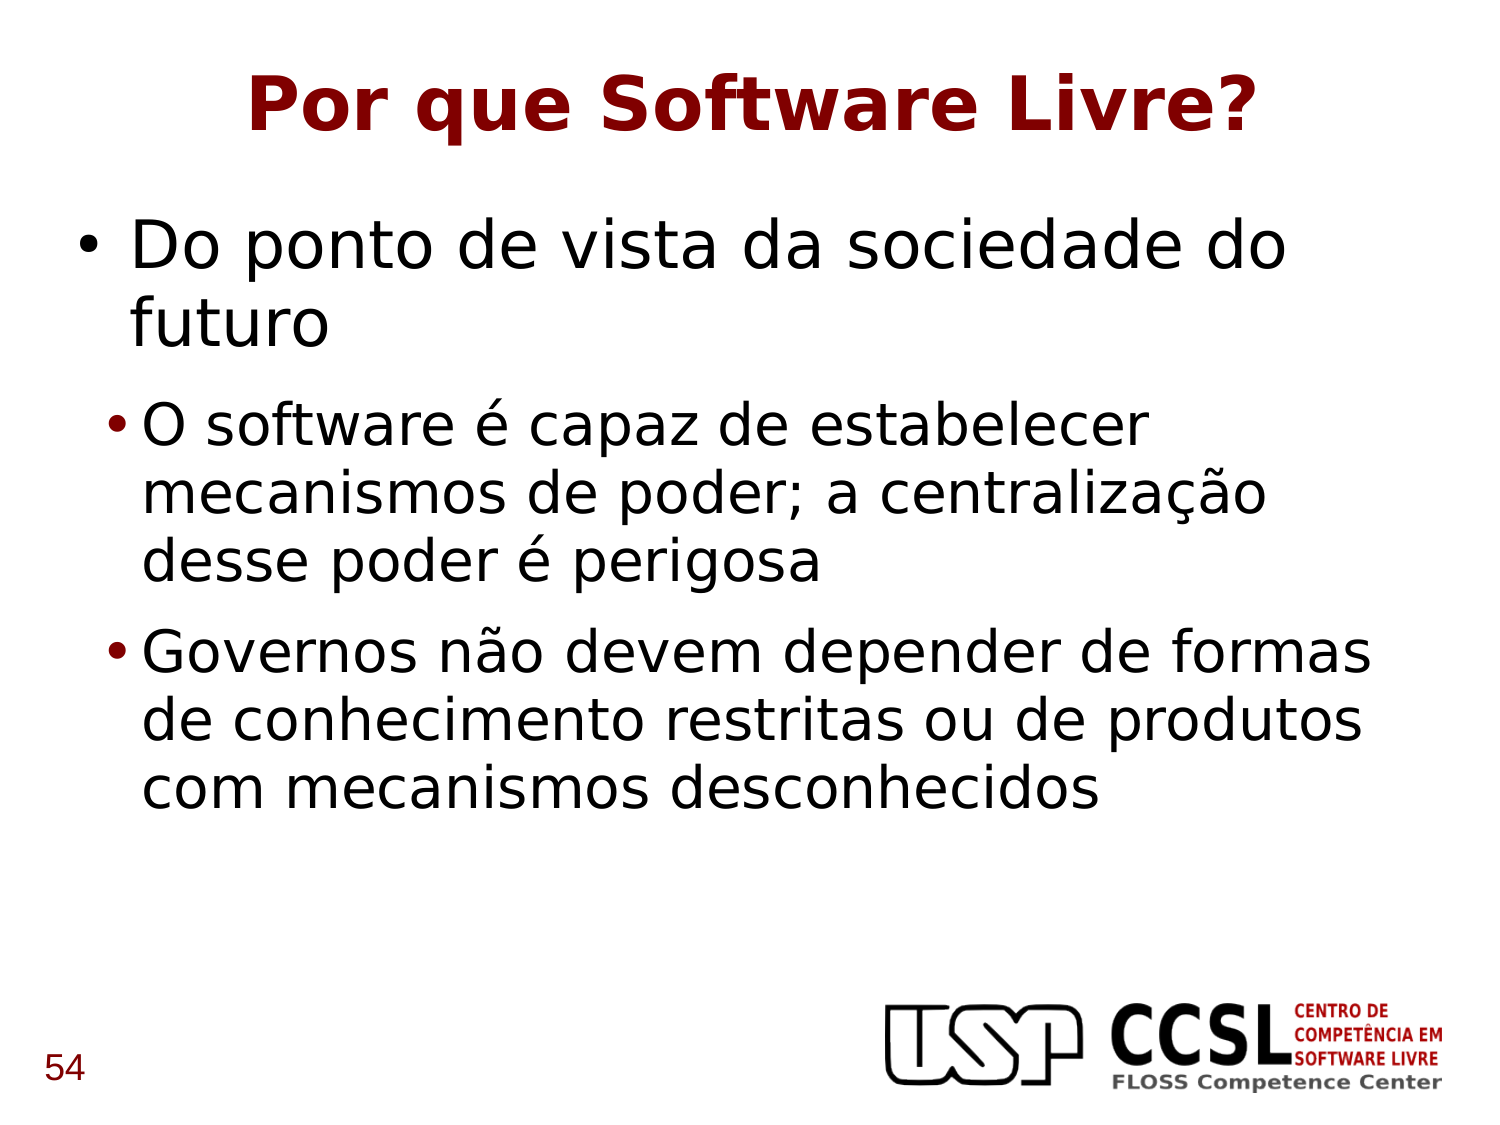

# Por que Software Livre?
Do ponto de vista da sociedade do futuro
O software é capaz de estabelecer mecanismos de poder; a centralização desse poder é perigosa
Governos não devem depender de formas de conhecimento restritas ou de produtos com mecanismos desconhecidos